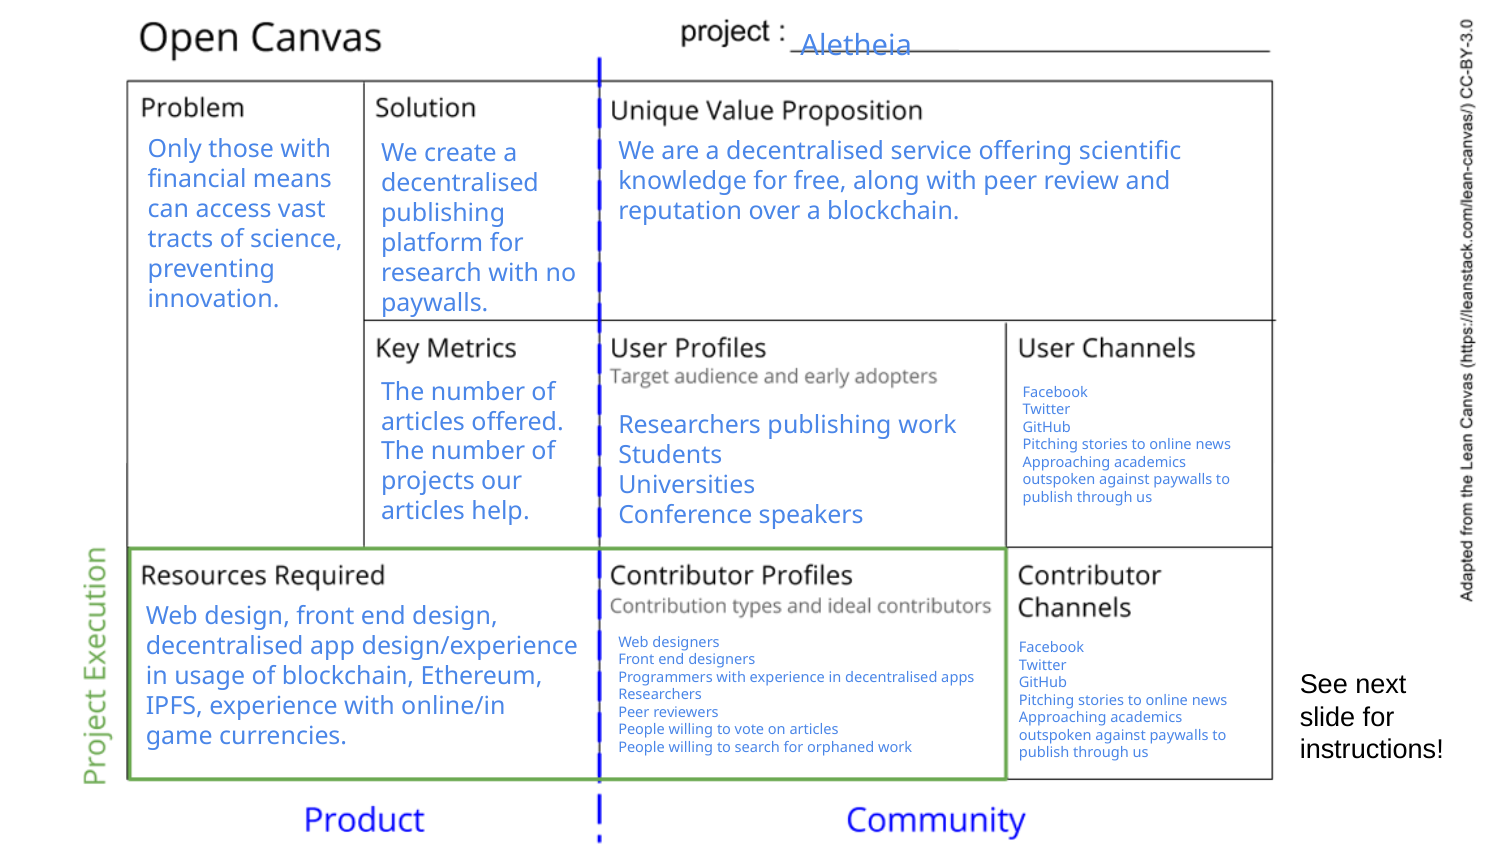

Aletheia
Only those with financial means can access vast tracts of science, preventing innovation.
We are a decentralised service offering scientific knowledge for free, along with peer review and reputation over a blockchain.
We create a decentralised publishing platform for research with no paywalls.
The number of articles offered.
The number of projects our articles help.
Facebook
Twitter
GitHub
Pitching stories to online news
Approaching academics outspoken against paywalls to publish through us
Researchers publishing work
Students
Universities
Conference speakers
Web design, front end design, decentralised app design/experience in usage of blockchain, Ethereum, IPFS, experience with online/in game currencies.
Web designers
Front end designers
Programmers with experience in decentralised apps
Researchers
Peer reviewers
People willing to vote on articles
People willing to search for orphaned work
Facebook
Twitter
GitHub
Pitching stories to online news
Approaching academics outspoken against paywalls to publish through us
See next slide for instructions!